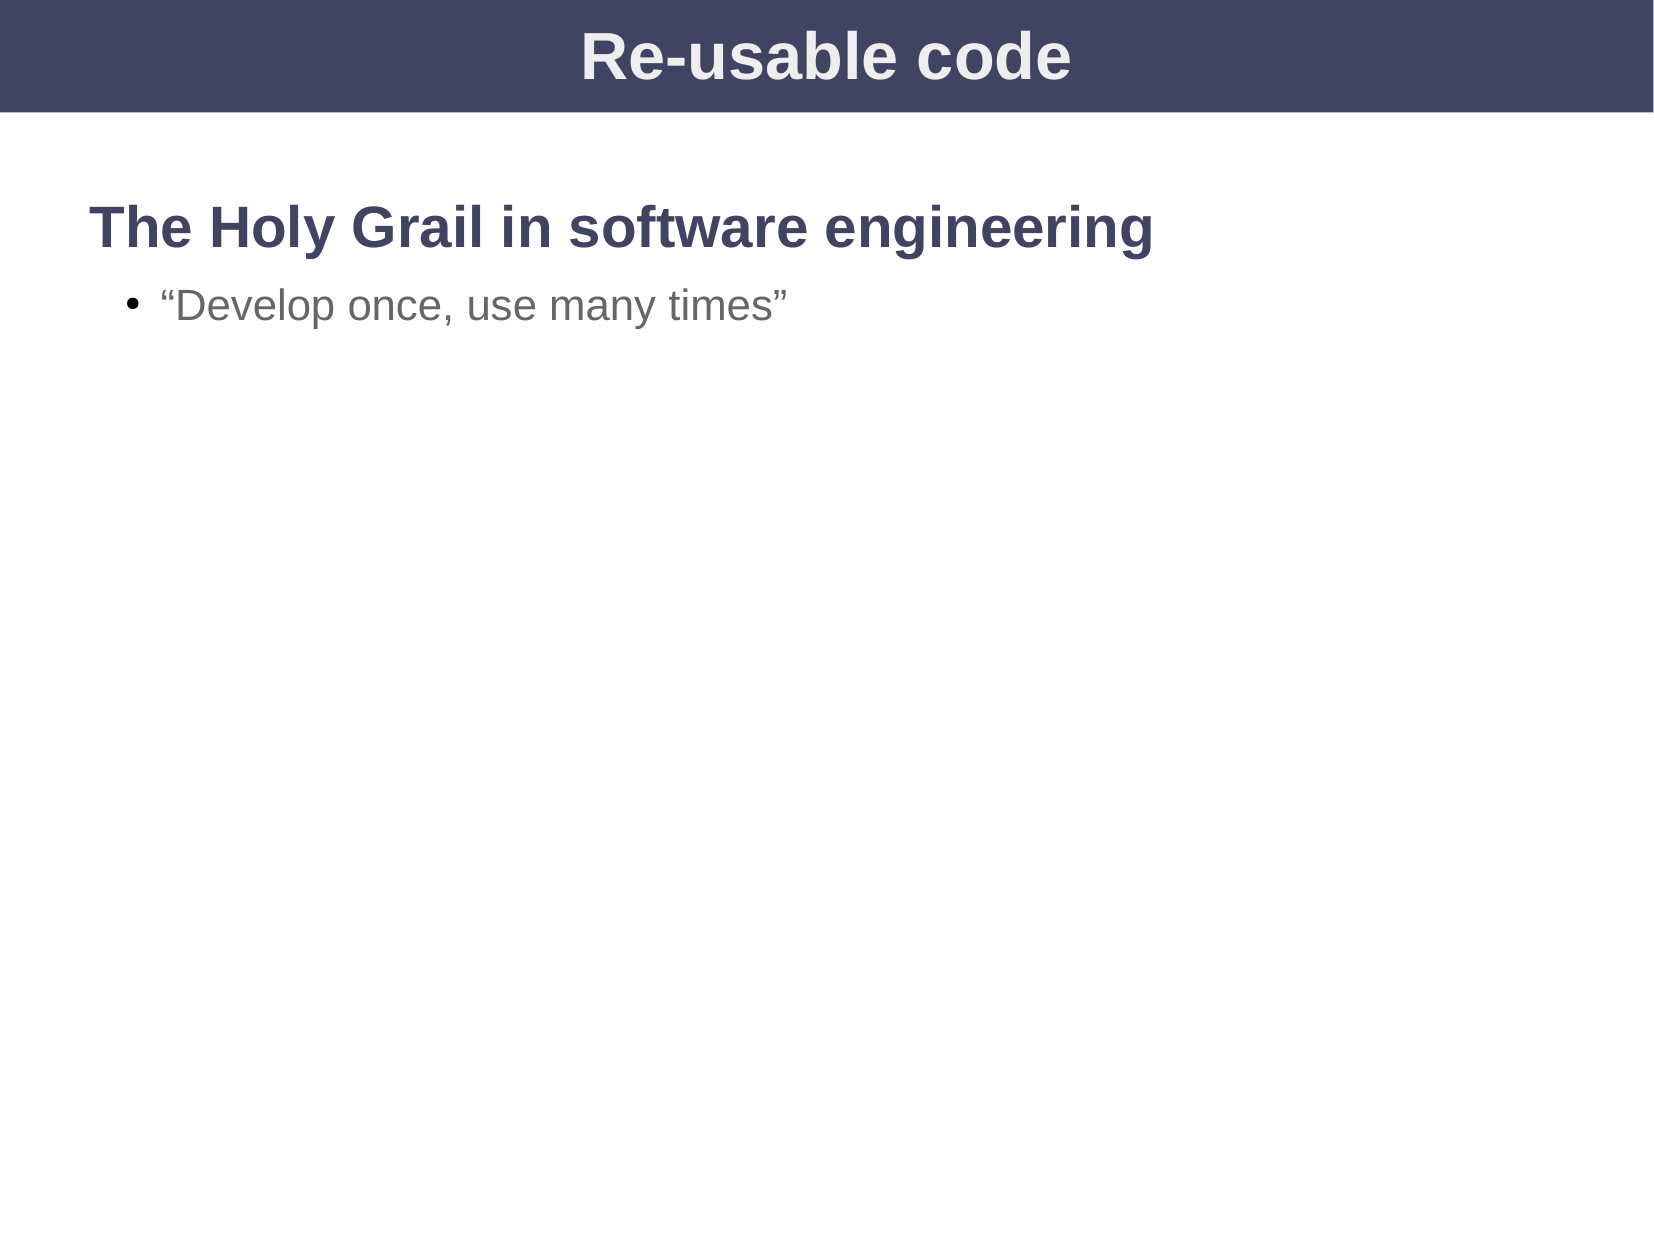

Re-usable code
The Holy Grail in software engineering
“Develop once, use many times”